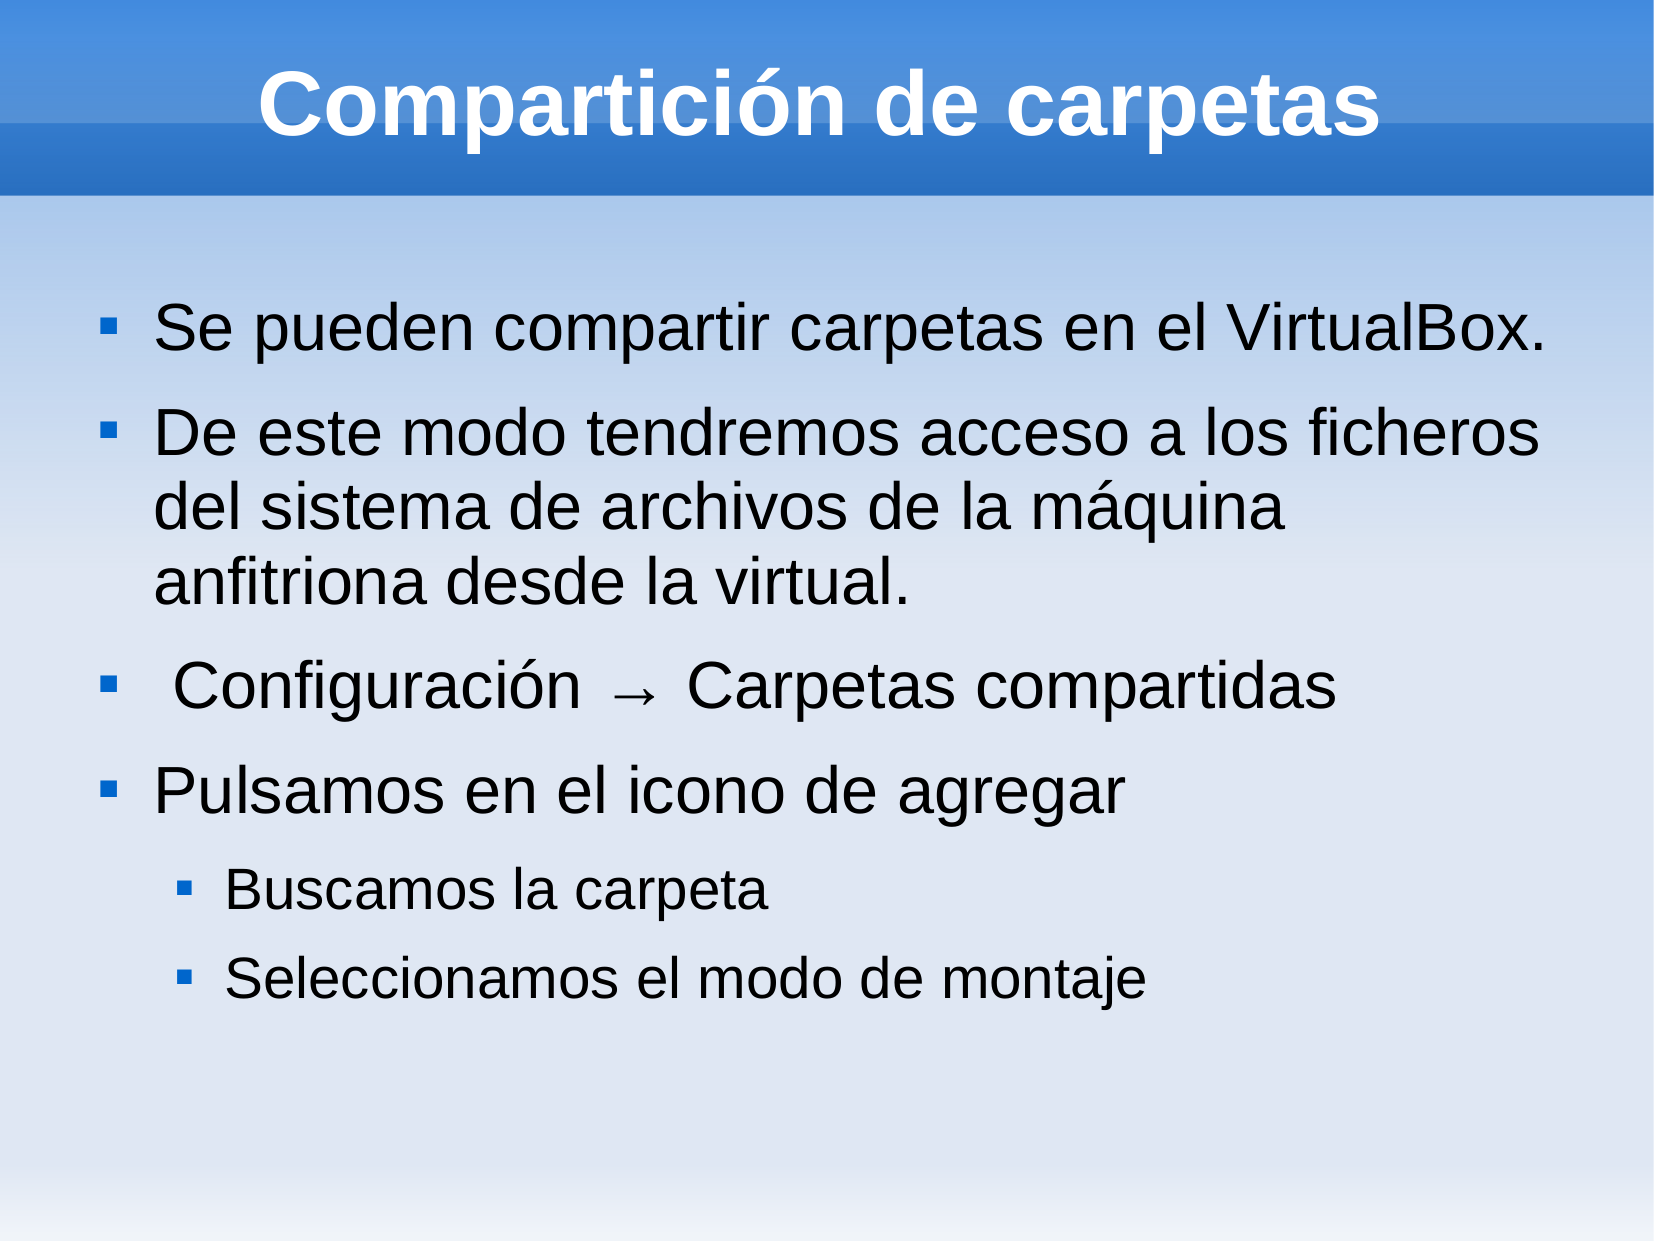

# Compartición de carpetas
Se pueden compartir carpetas en el VirtualBox.
De este modo tendremos acceso a los ficheros del sistema de archivos de la máquina anfitriona desde la virtual.
 Configuración → Carpetas compartidas
Pulsamos en el icono de agregar
Buscamos la carpeta
Seleccionamos el modo de montaje